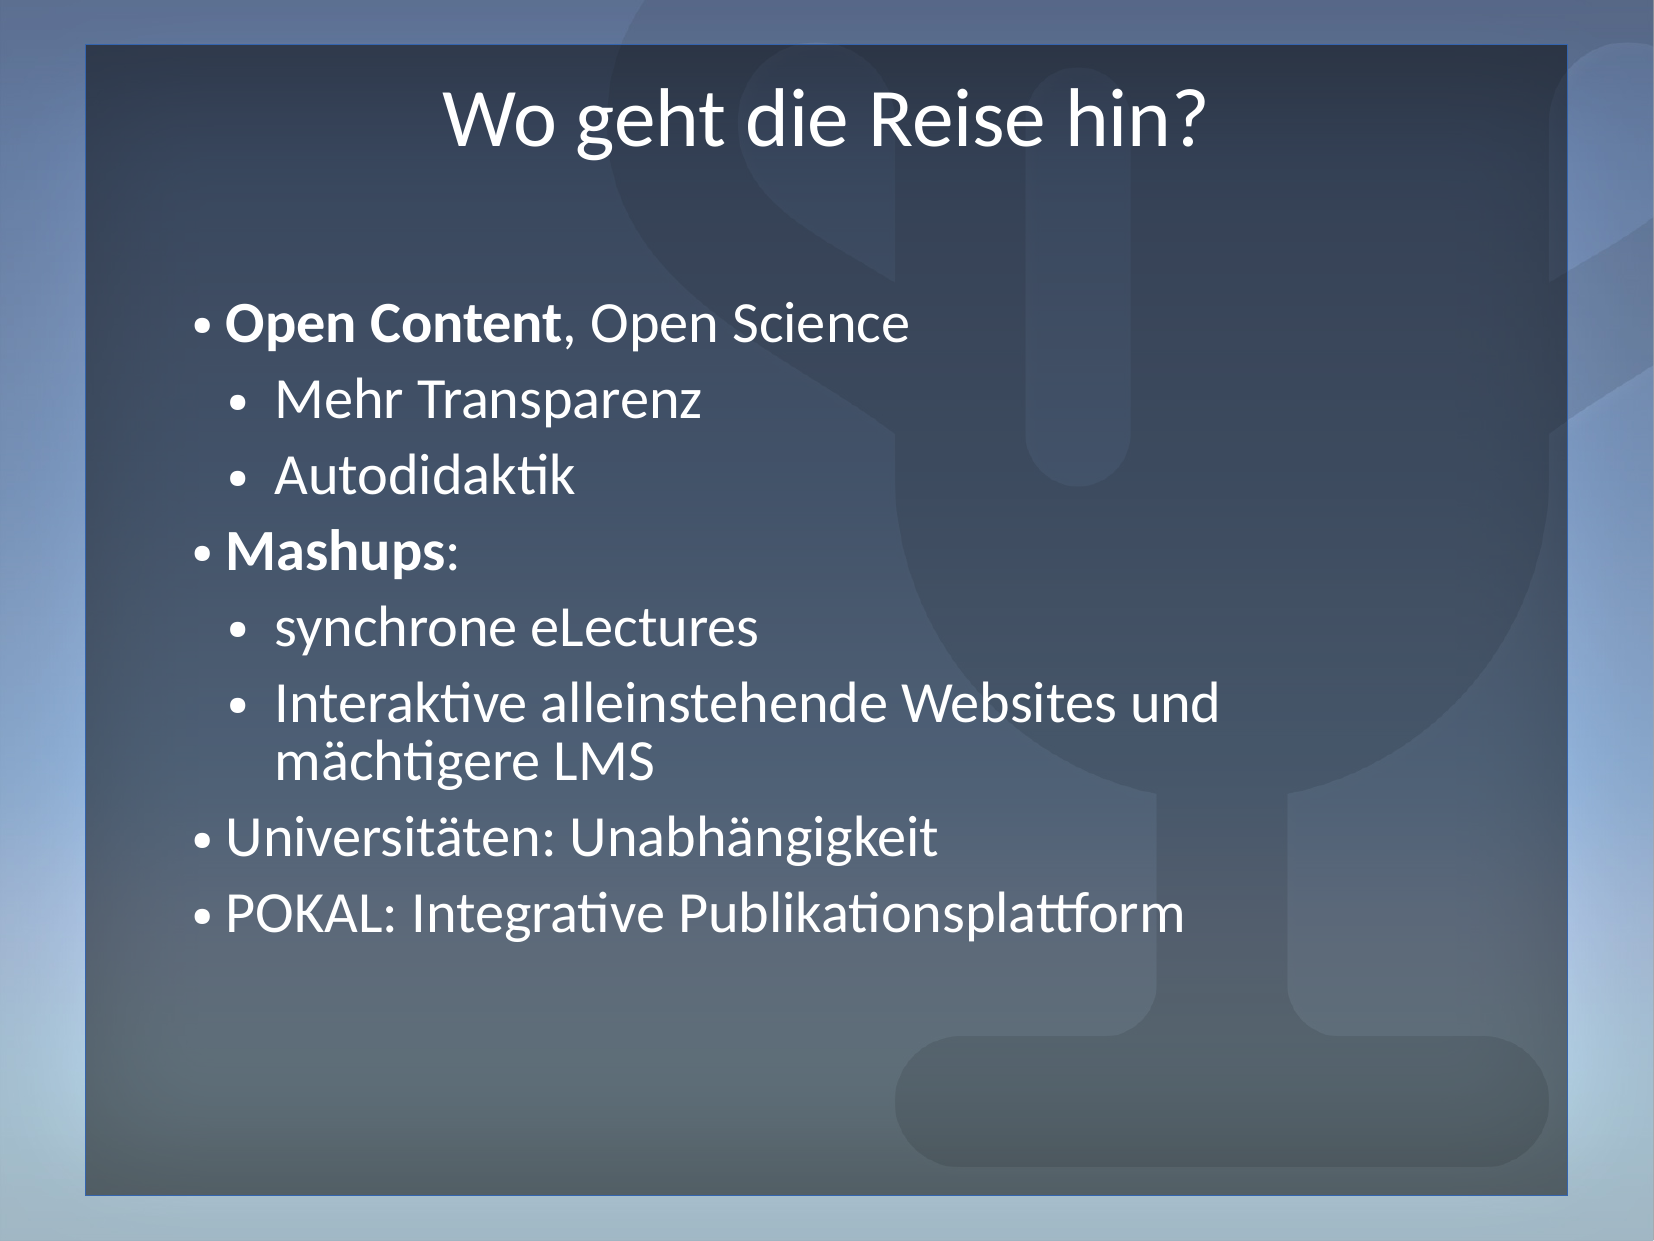

Wo geht die Reise hin?
 Open Content, Open Science
Mehr Transparenz
Autodidaktik
 Mashups:
synchrone eLectures
Interaktive alleinstehende Websites und mächtigere LMS
 Universitäten: Unabhängigkeit
 POKAL: Integrative Publikationsplattform